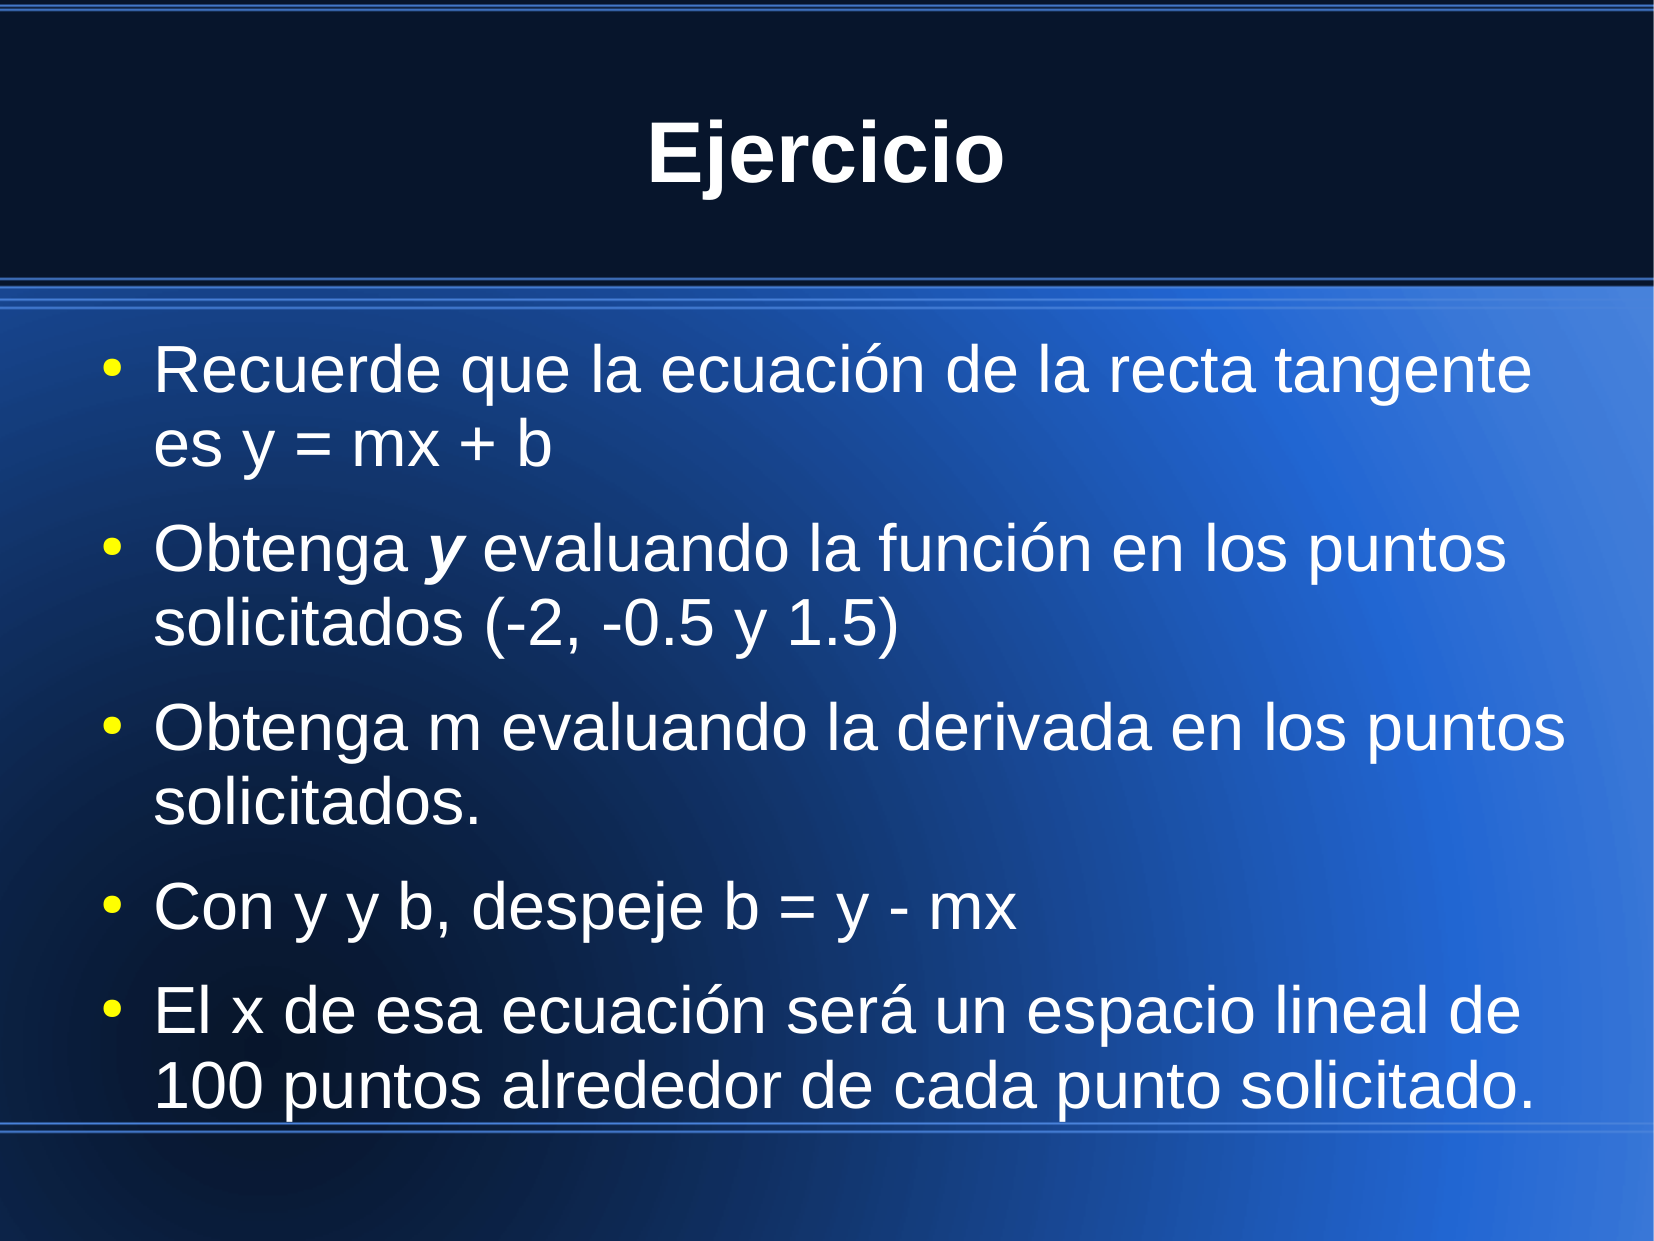

# Ejercicio
Recuerde que la ecuación de la recta tangente es y = mx + b
Obtenga y evaluando la función en los puntos solicitados (-2, -0.5 y 1.5)
Obtenga m evaluando la derivada en los puntos solicitados.
Con y y b, despeje b = y - mx
El x de esa ecuación será un espacio lineal de 100 puntos alrededor de cada punto solicitado.